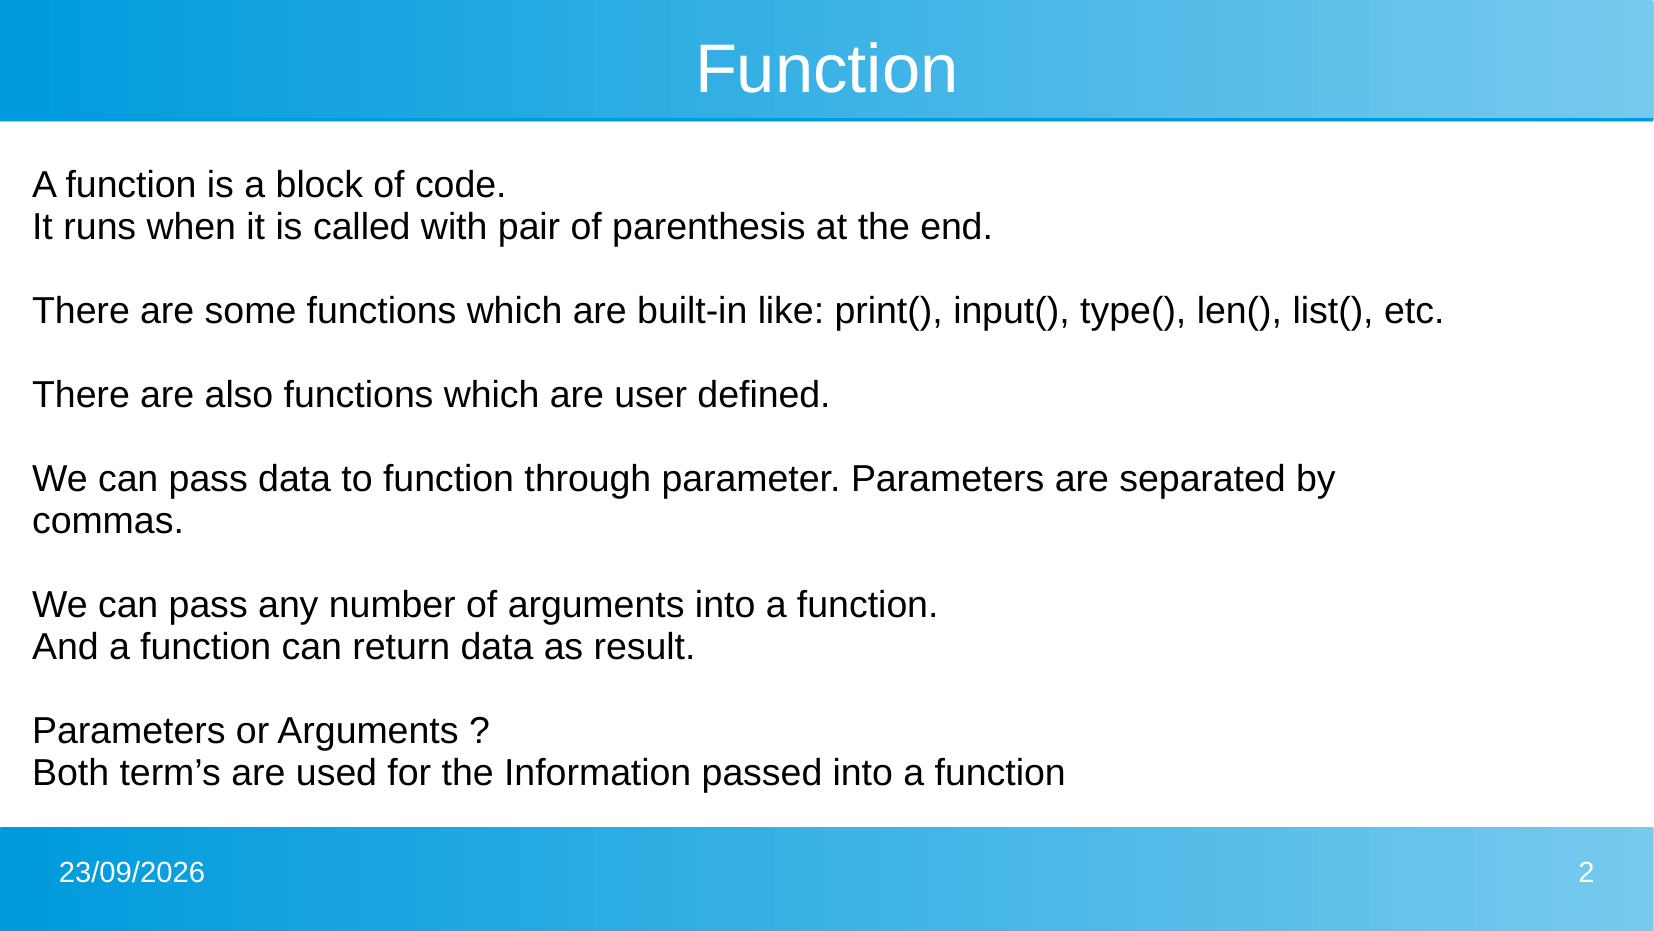

# Function
A function is a block of code.
It runs when it is called with pair of parenthesis at the end.
There are some functions which are built-in like: print(), input(), type(), len(), list(), etc.
There are also functions which are user defined.
We can pass data to function through parameter. Parameters are separated by commas.
We can pass any number of arguments into a function.
And a function can return data as result.
Parameters or Arguments ?
Both term’s are used for the Information passed into a function
2